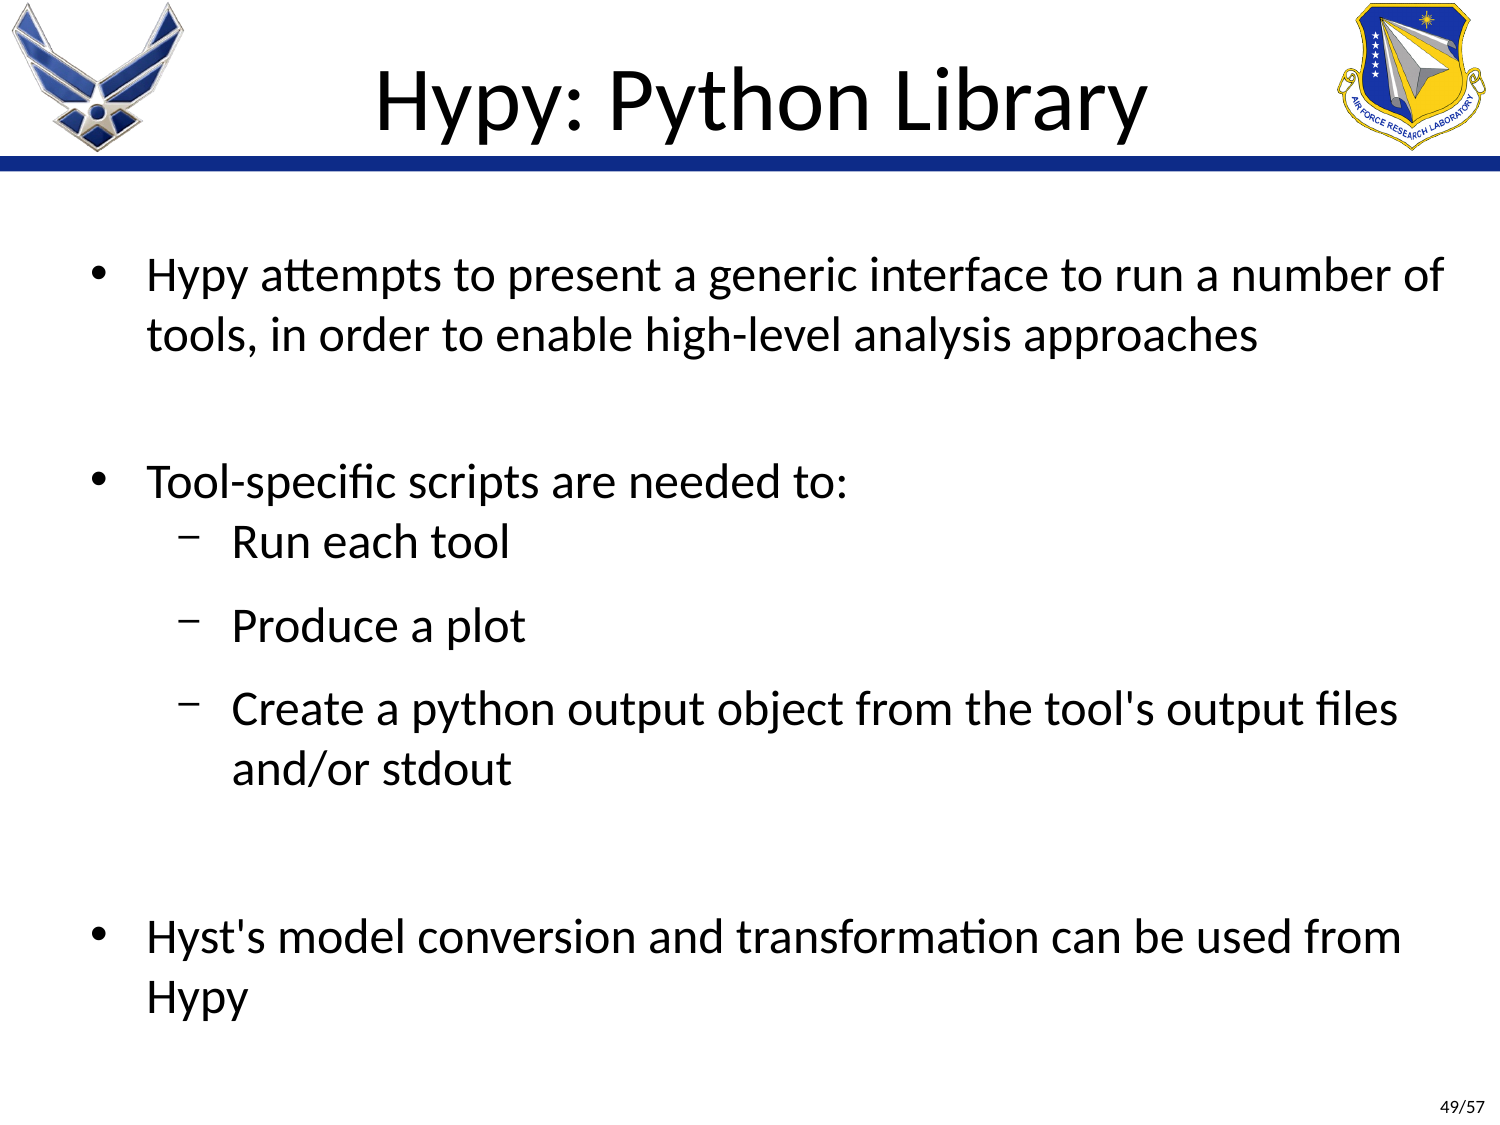

# Hypy: Python Library
Hypy attempts to present a generic interface to run a number of tools, in order to enable high-level analysis approaches
Tool-specific scripts are needed to:
Run each tool
Produce a plot
Create a python output object from the tool's output files and/or stdout
Hyst's model conversion and transformation can be used from Hypy